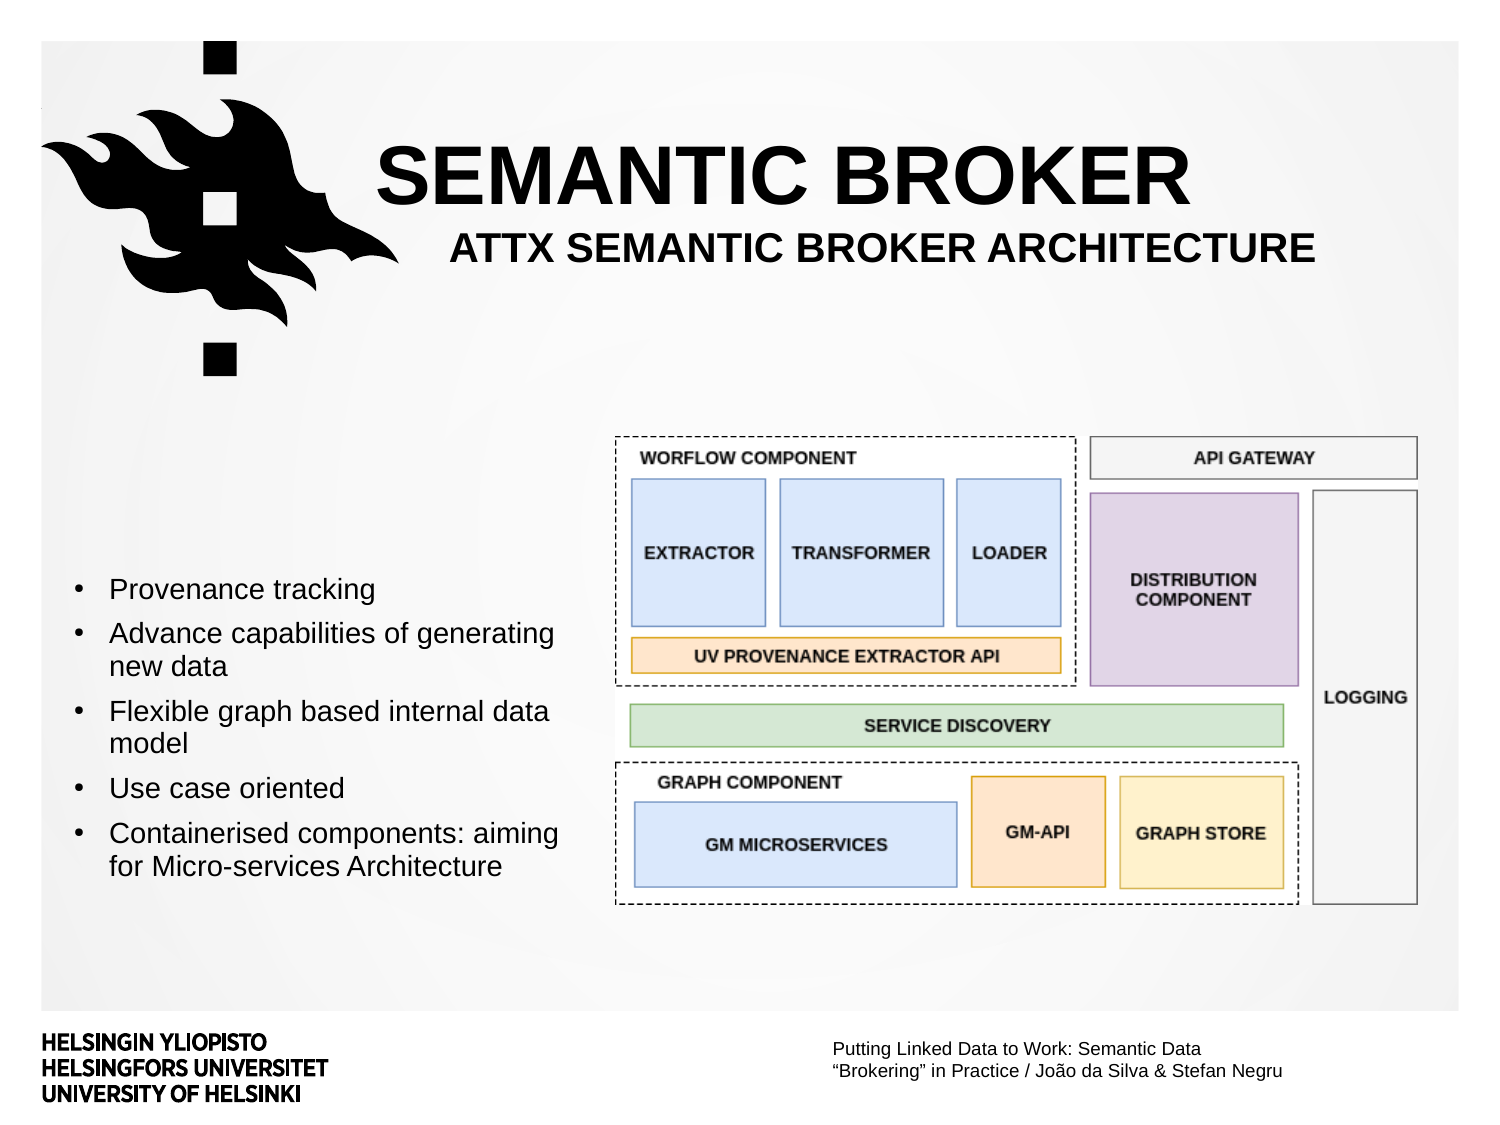

# Semantic Broker ATTX Semantic Broker Architecture
Provenance tracking
Advance capabilities of generating new data
Flexible graph based internal data model
Use case oriented
Containerised components: aiming for Micro-services Architecture
Putting Linked Data to Work: Semantic Data “Brokering” in Practice / João da Silva & Stefan Negru